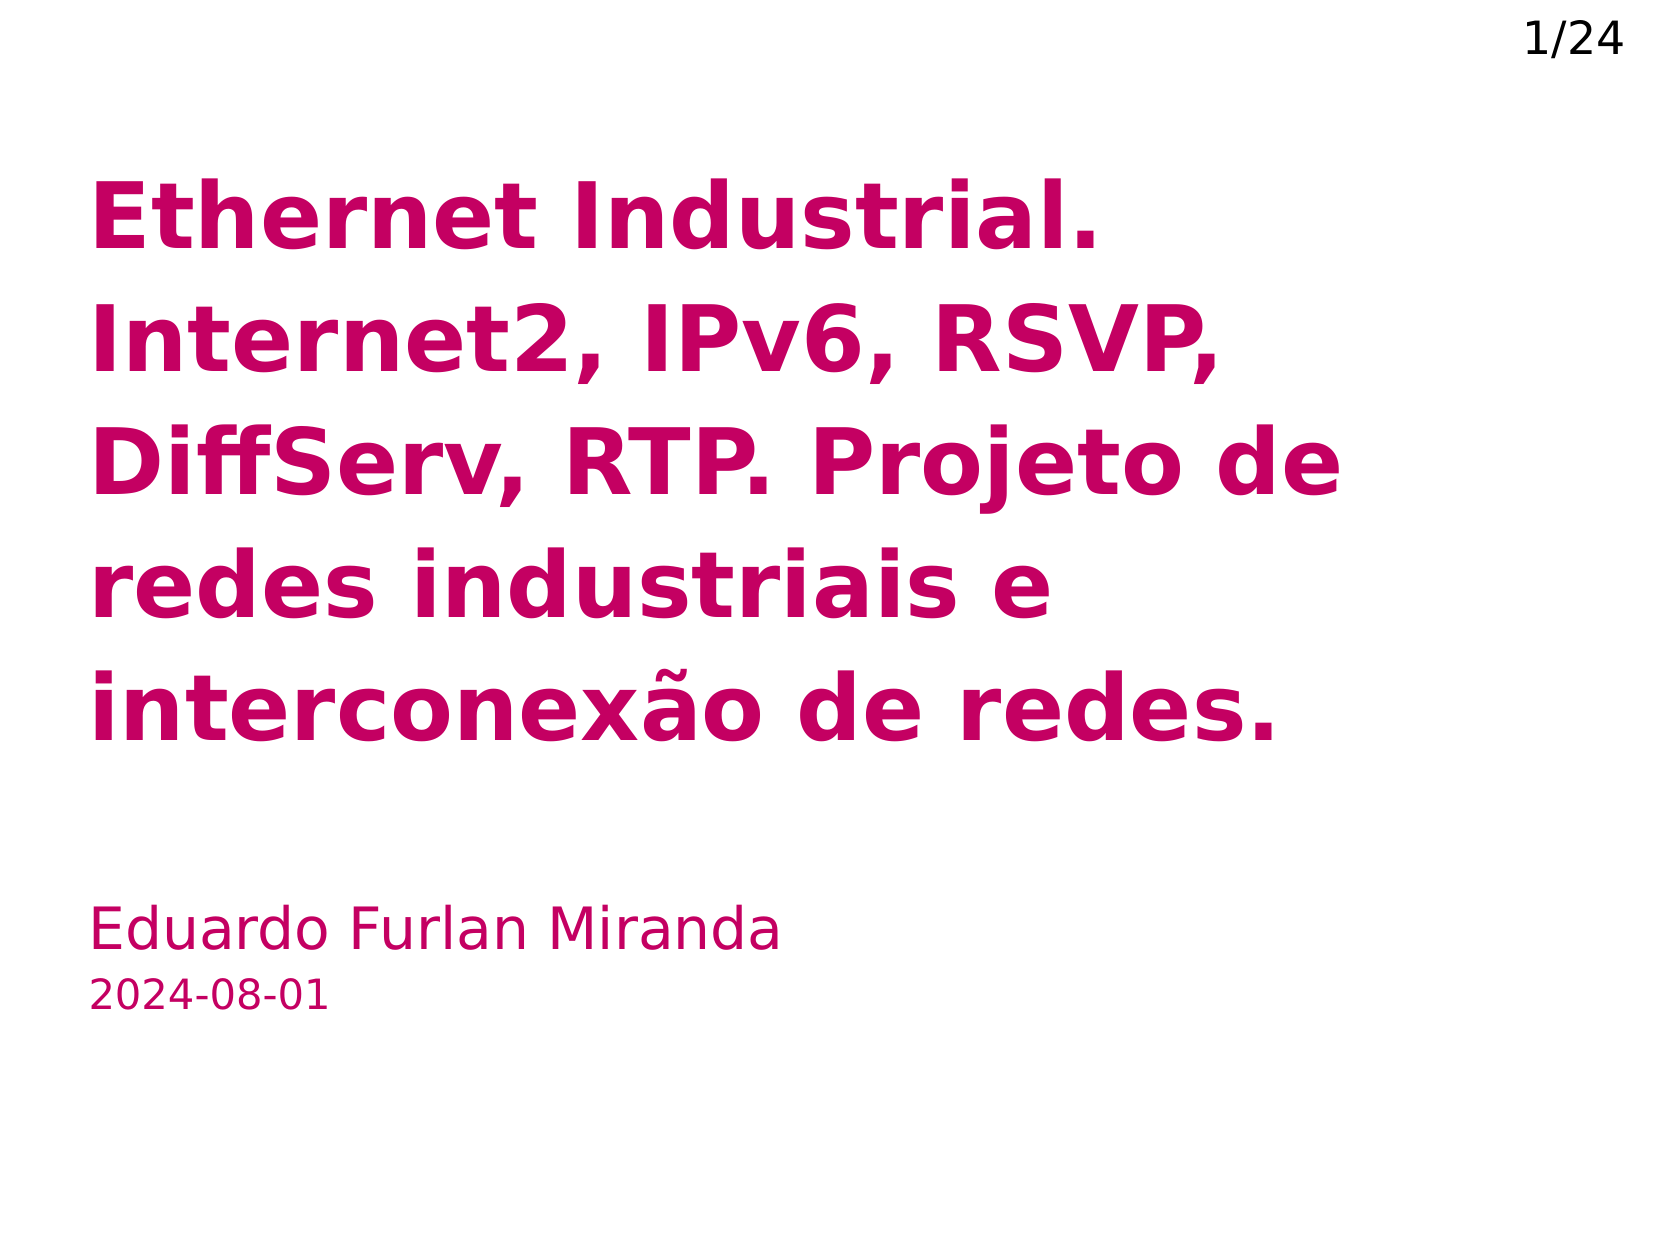

1
# Ethernet Industrial. Internet2, IPv6, RSVP, DiffServ, RTP. Projeto de redes industriais e interconexão de redes. Eduardo Furlan Miranda 2024-08-01